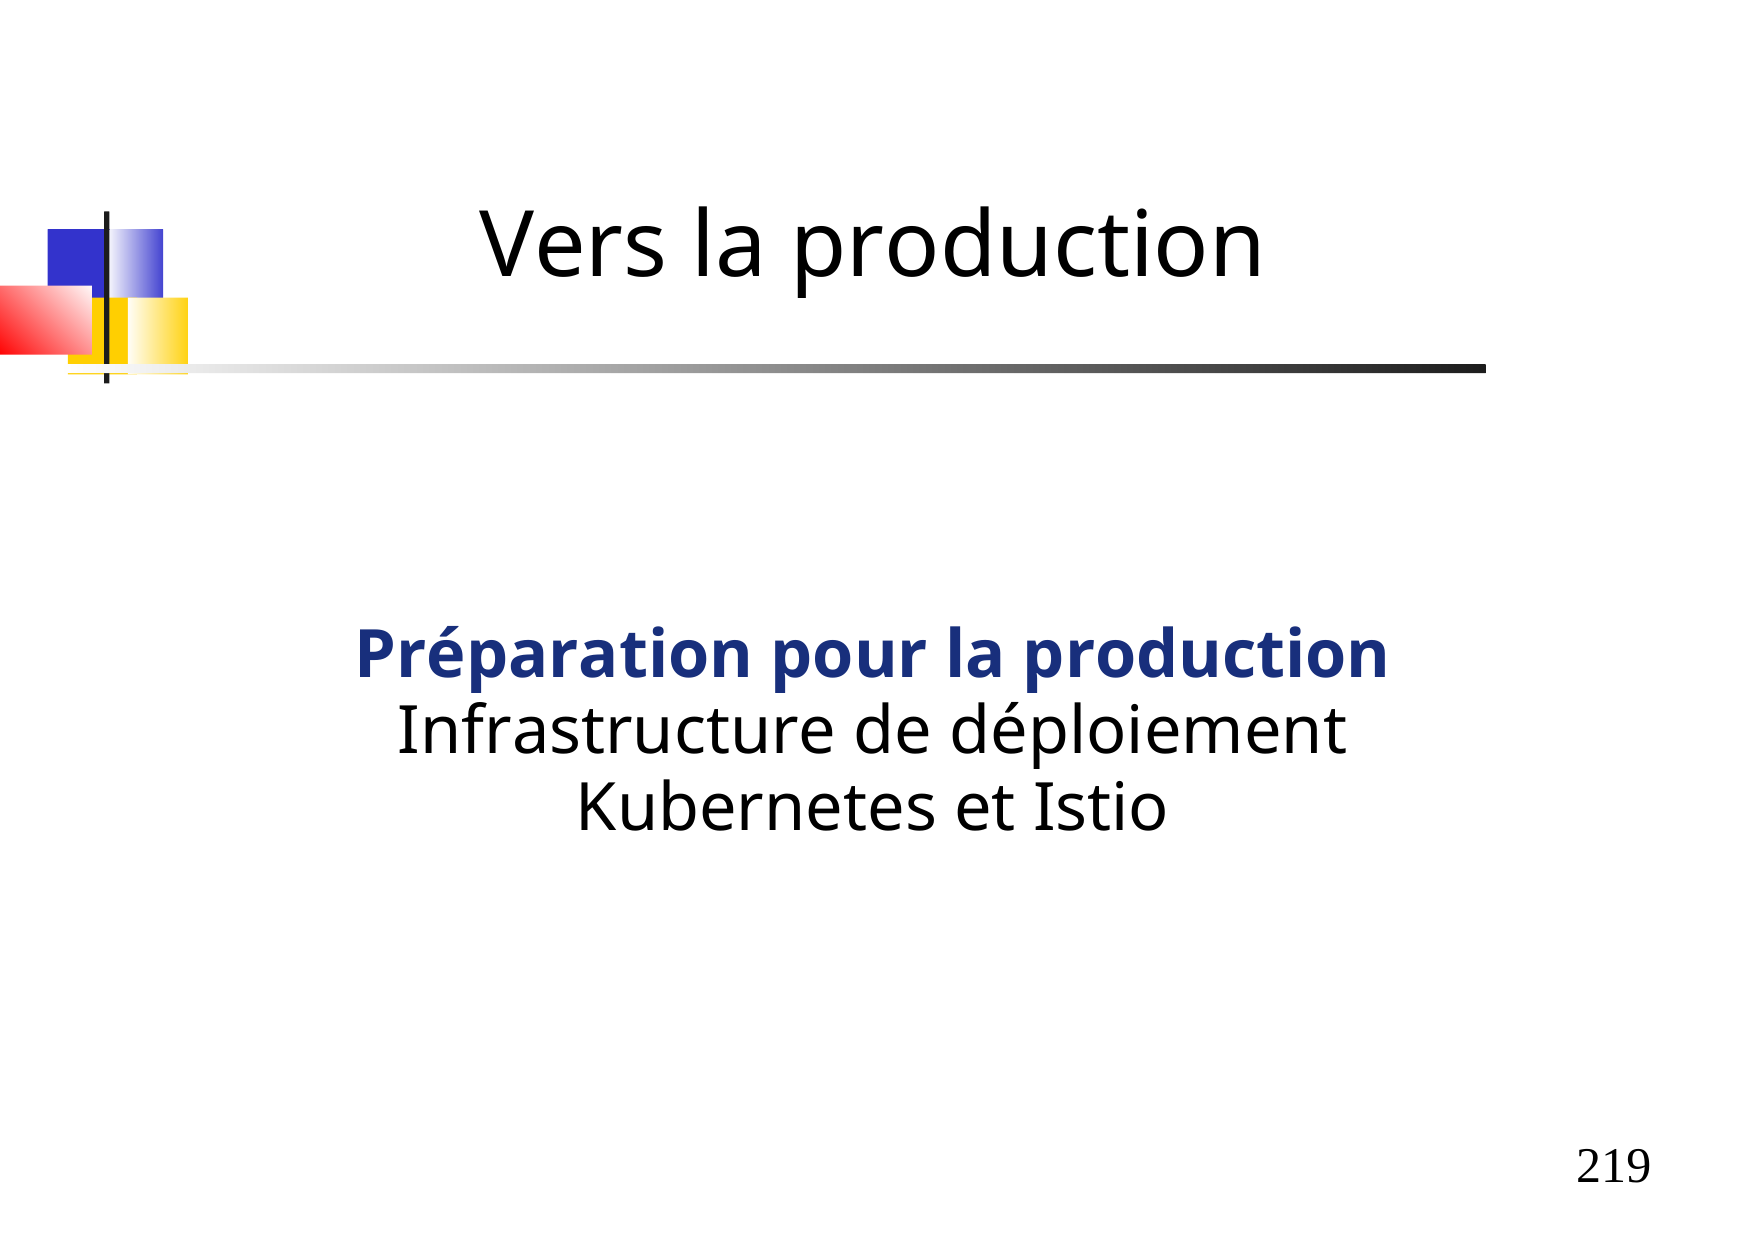

Vers la production
# Préparation pour la production
Infrastructure de déploiement
Kubernetes et Istio